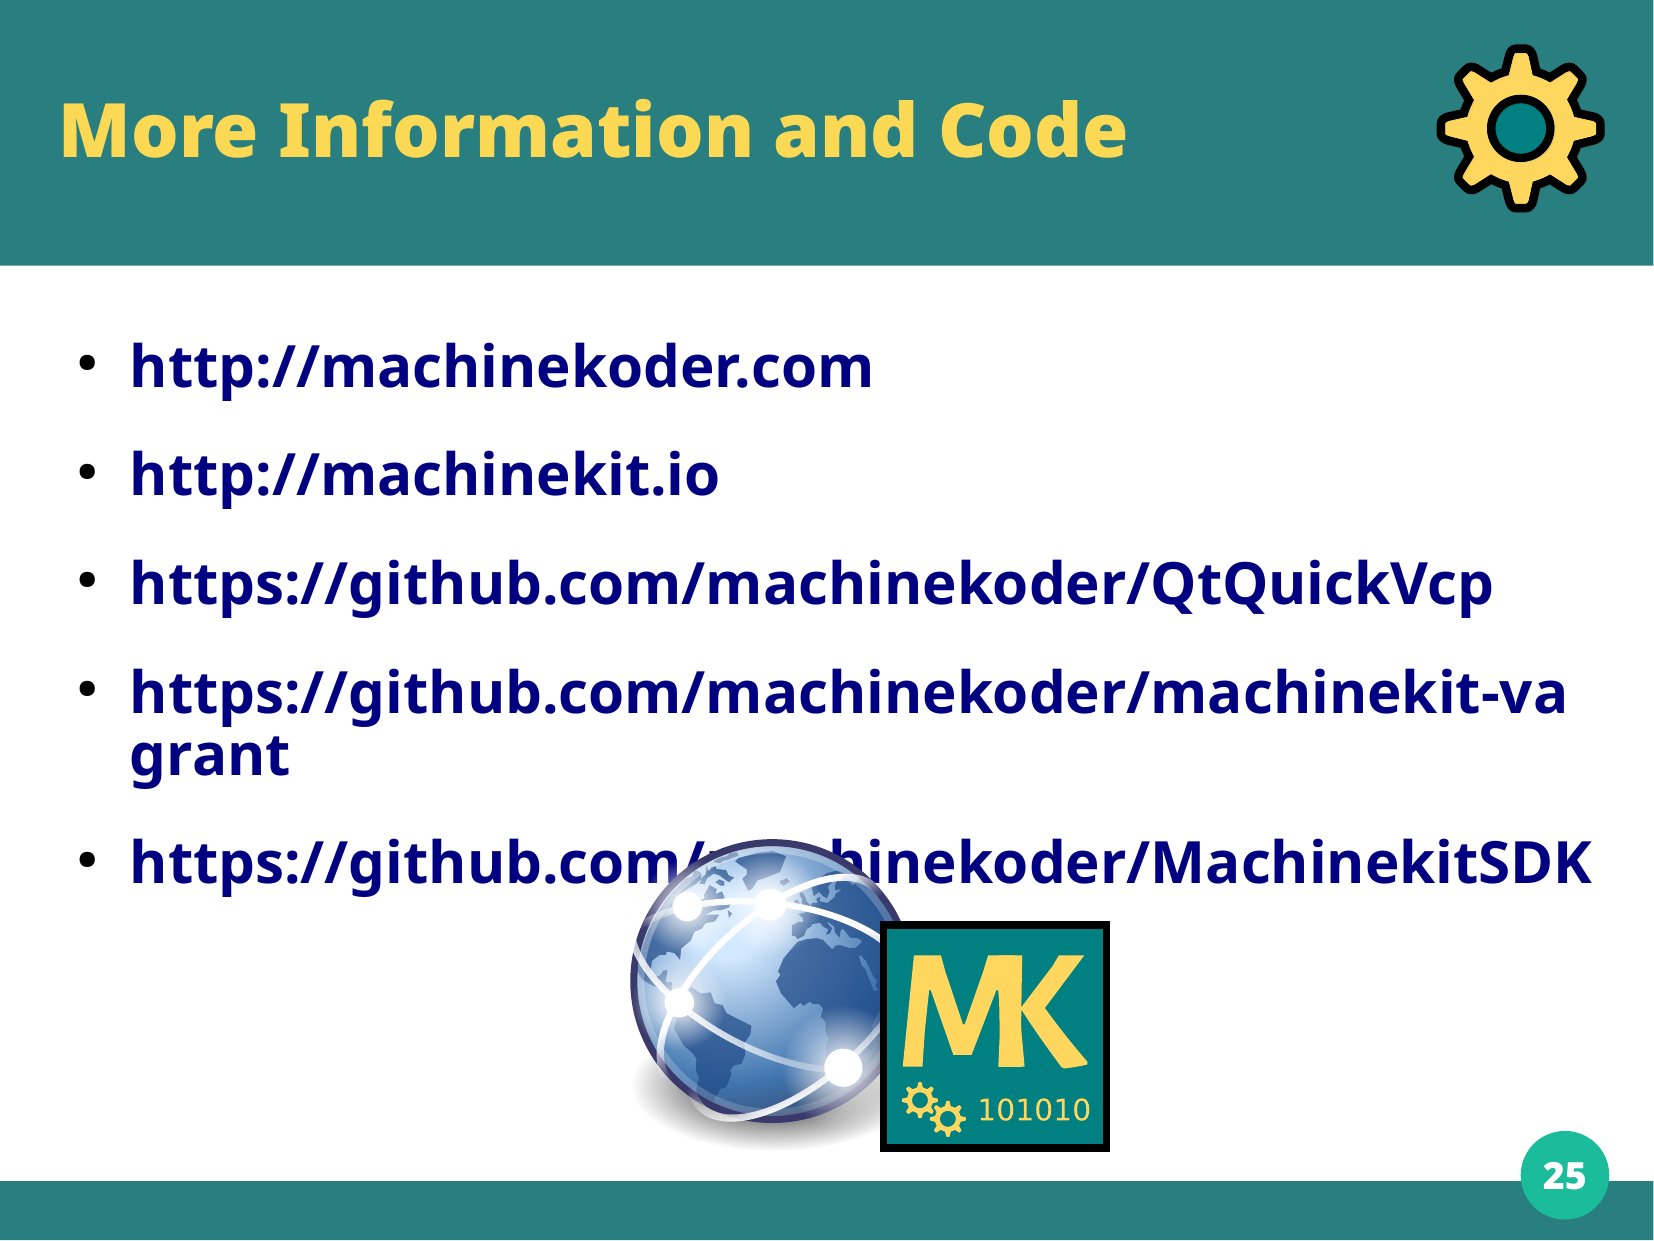

# More Information and Code
http://machinekoder.com
http://machinekit.io
https://github.com/machinekoder/QtQuickVcp
https://github.com/machinekoder/machinekit-vagrant
https://github.com/machinekoder/MachinekitSDK
25